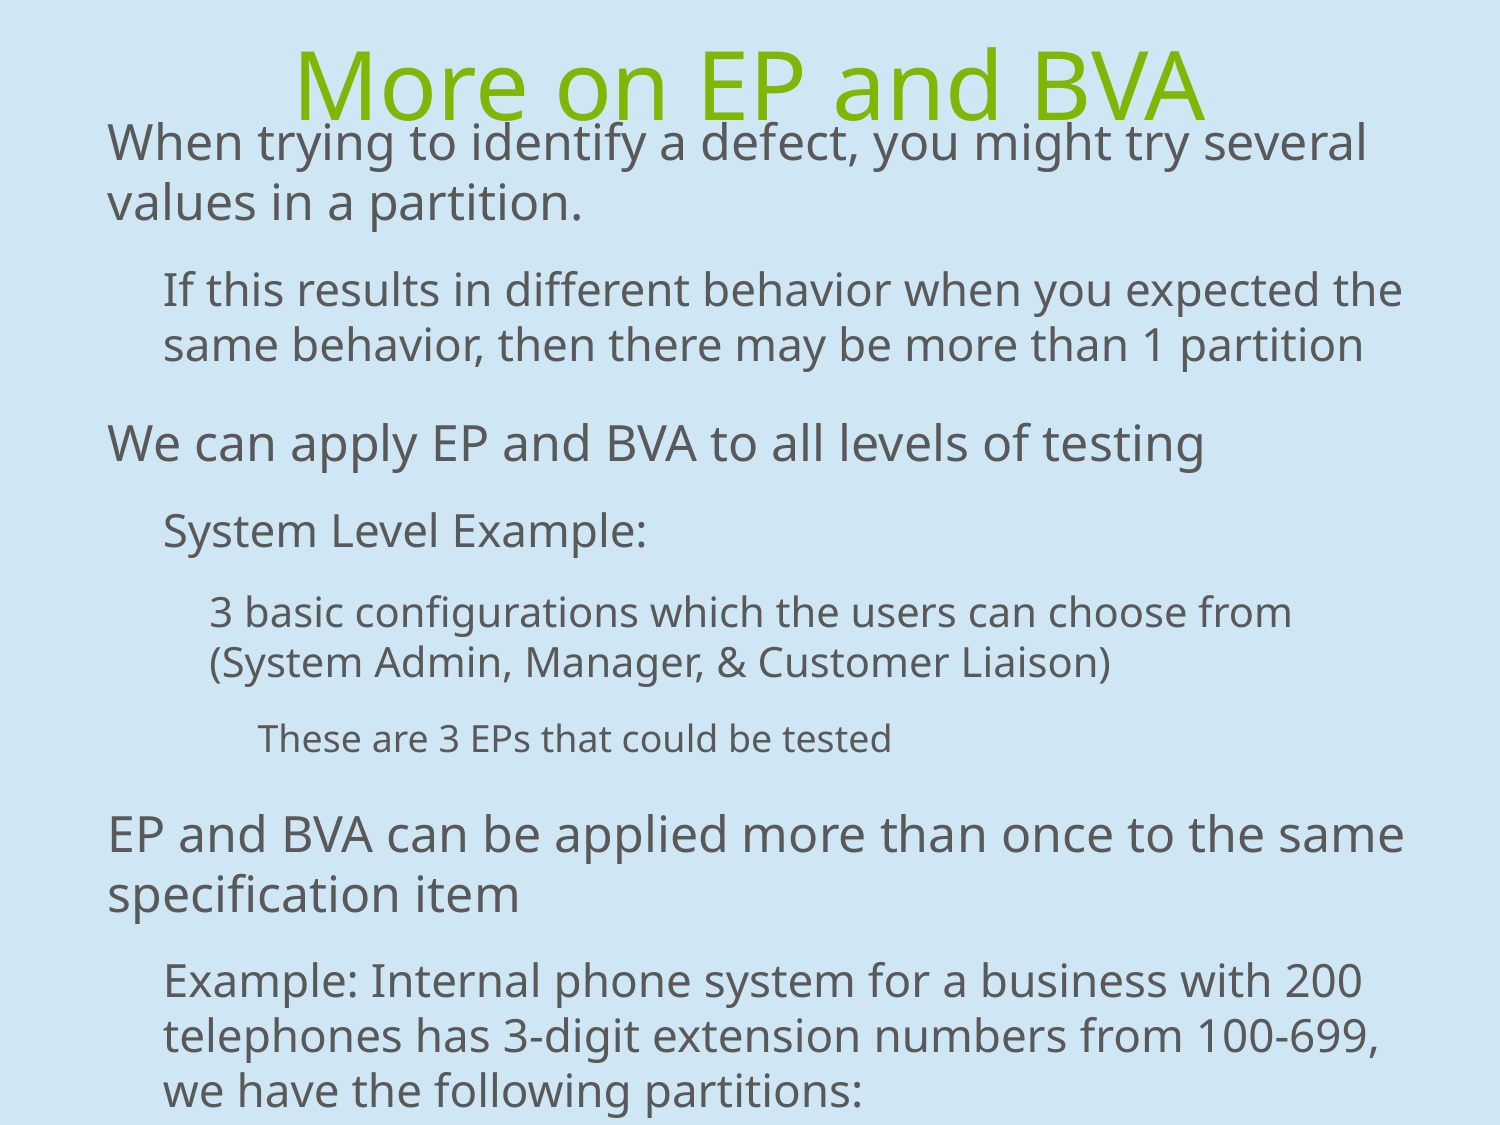

# More on EP and BVA
When trying to identify a defect, you might try several values in a partition.
If this results in different behavior when you expected the same behavior, then there may be more than 1 partition
We can apply EP and BVA to all levels of testing
System Level Example:
3 basic configurations which the users can choose from (System Admin, Manager, & Customer Liaison)
These are 3 EPs that could be tested
EP and BVA can be applied more than once to the same specification item
Example: Internal phone system for a business with 200 telephones has 3-digit extension numbers from 100-699, we have the following partitions:
Digits (0-9) with the invalid partition containing non-digits
Number of digits, 3 (so invalid boundary value of 2 and 4 digits)
Range of extension numbers, 100-699 (so invalid boundary values of 099 and 700)
Extensions that are in use and those that are not (2 valid partitions, no boundaries)
The lowest and highest extension numbers that are in use could also be used as boundary values
Test case using extension 409, which is in use would test 4 valid partitions:
Digits
Number of Digits
The valid Range
‘in-use’ partition
Also tests the boundary values for digits 0 and 9